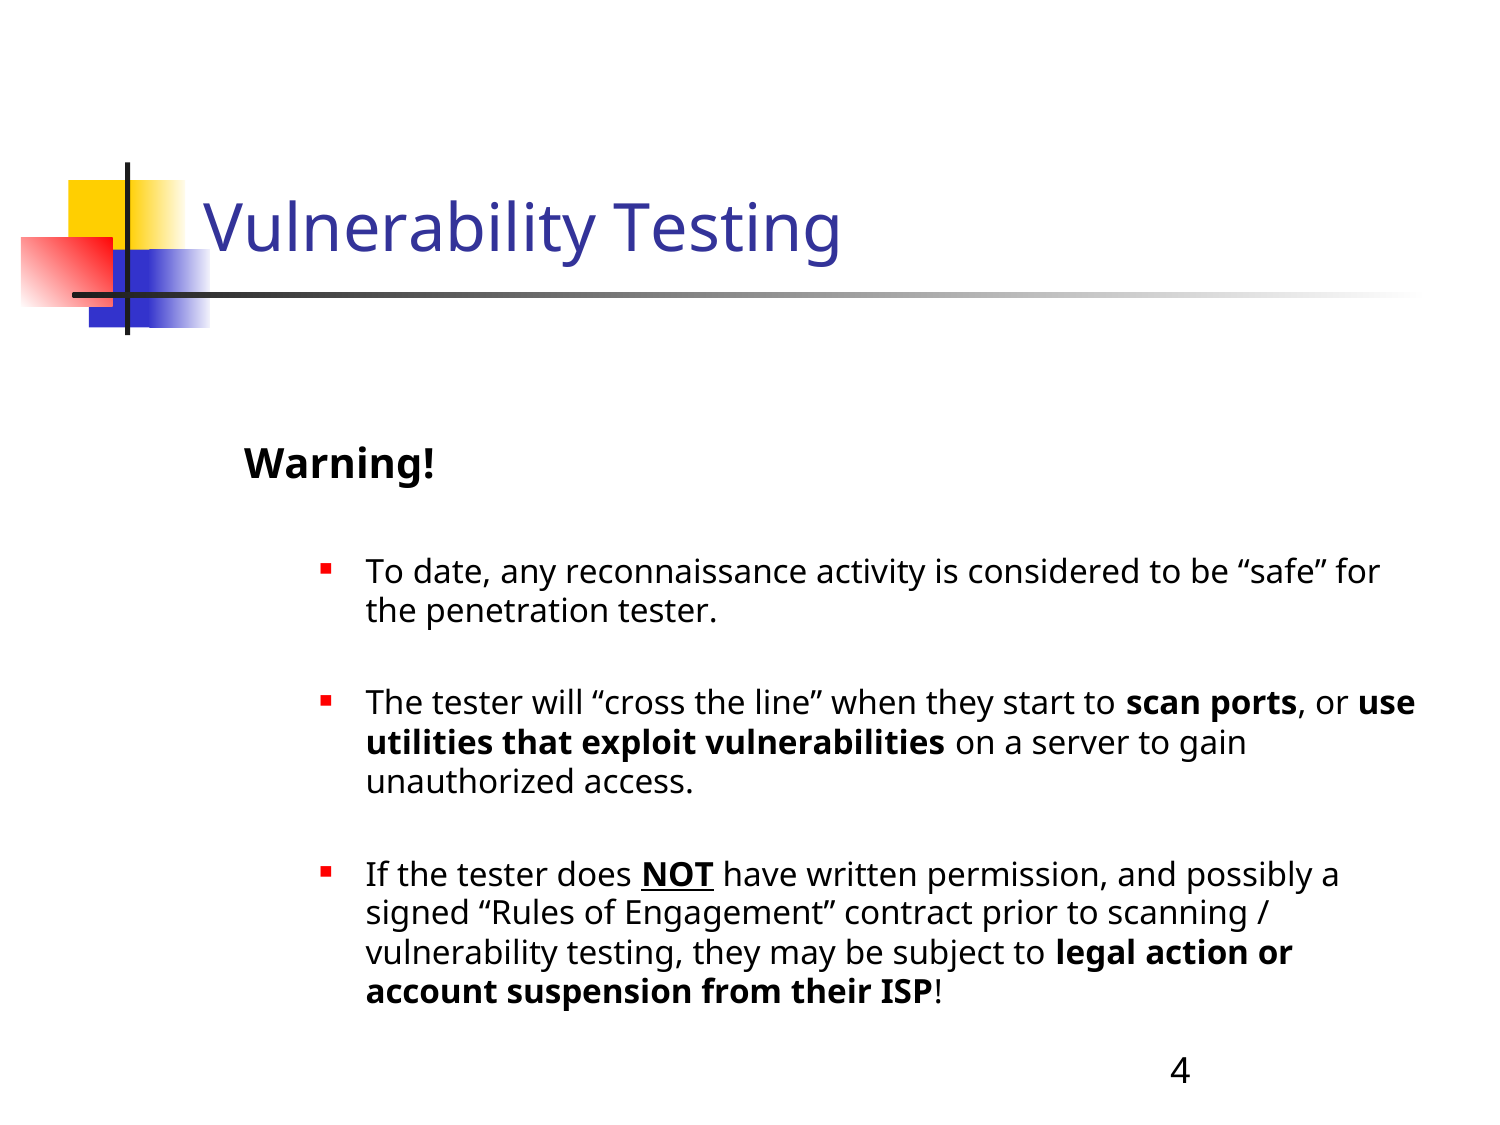

# Vulnerability Testing
Warning!
To date, any reconnaissance activity is considered to be “safe” for the penetration tester.
The tester will “cross the line” when they start to scan ports, or use utilities that exploit vulnerabilities on a server to gain unauthorized access.
If the tester does NOT have written permission, and possibly a signed “Rules of Engagement” contract prior to scanning / vulnerability testing, they may be subject to legal action or account suspension from their ISP!
4